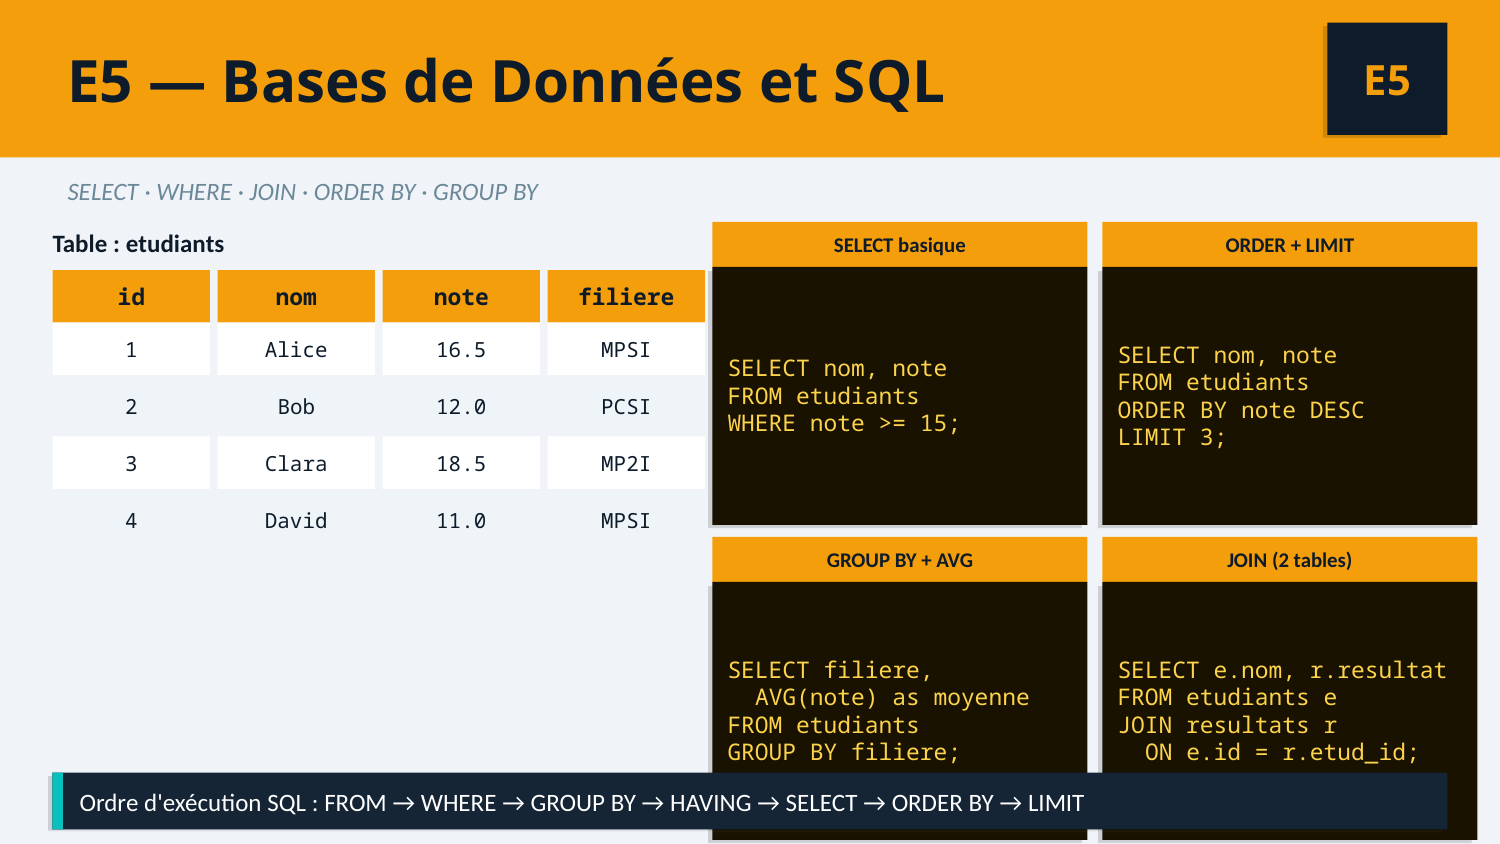

E5 — Bases de Données et SQL
E5
SELECT · WHERE · JOIN · ORDER BY · GROUP BY
Table : etudiants
SELECT basique
ORDER + LIMIT
id
nom
note
filiere
SELECT nom, note
FROM etudiants
WHERE note >= 15;
SELECT nom, note
FROM etudiants
ORDER BY note DESC
LIMIT 3;
1
Alice
16.5
MPSI
2
Bob
12.0
PCSI
3
Clara
18.5
MP2I
4
David
11.0
MPSI
GROUP BY + AVG
JOIN (2 tables)
SELECT filiere,
 AVG(note) as moyenne
FROM etudiants
GROUP BY filiere;
SELECT e.nom, r.resultat
FROM etudiants e
JOIN resultats r
 ON e.id = r.etud_id;
Ordre d'exécution SQL : FROM → WHERE → GROUP BY → HAVING → SELECT → ORDER BY → LIMIT